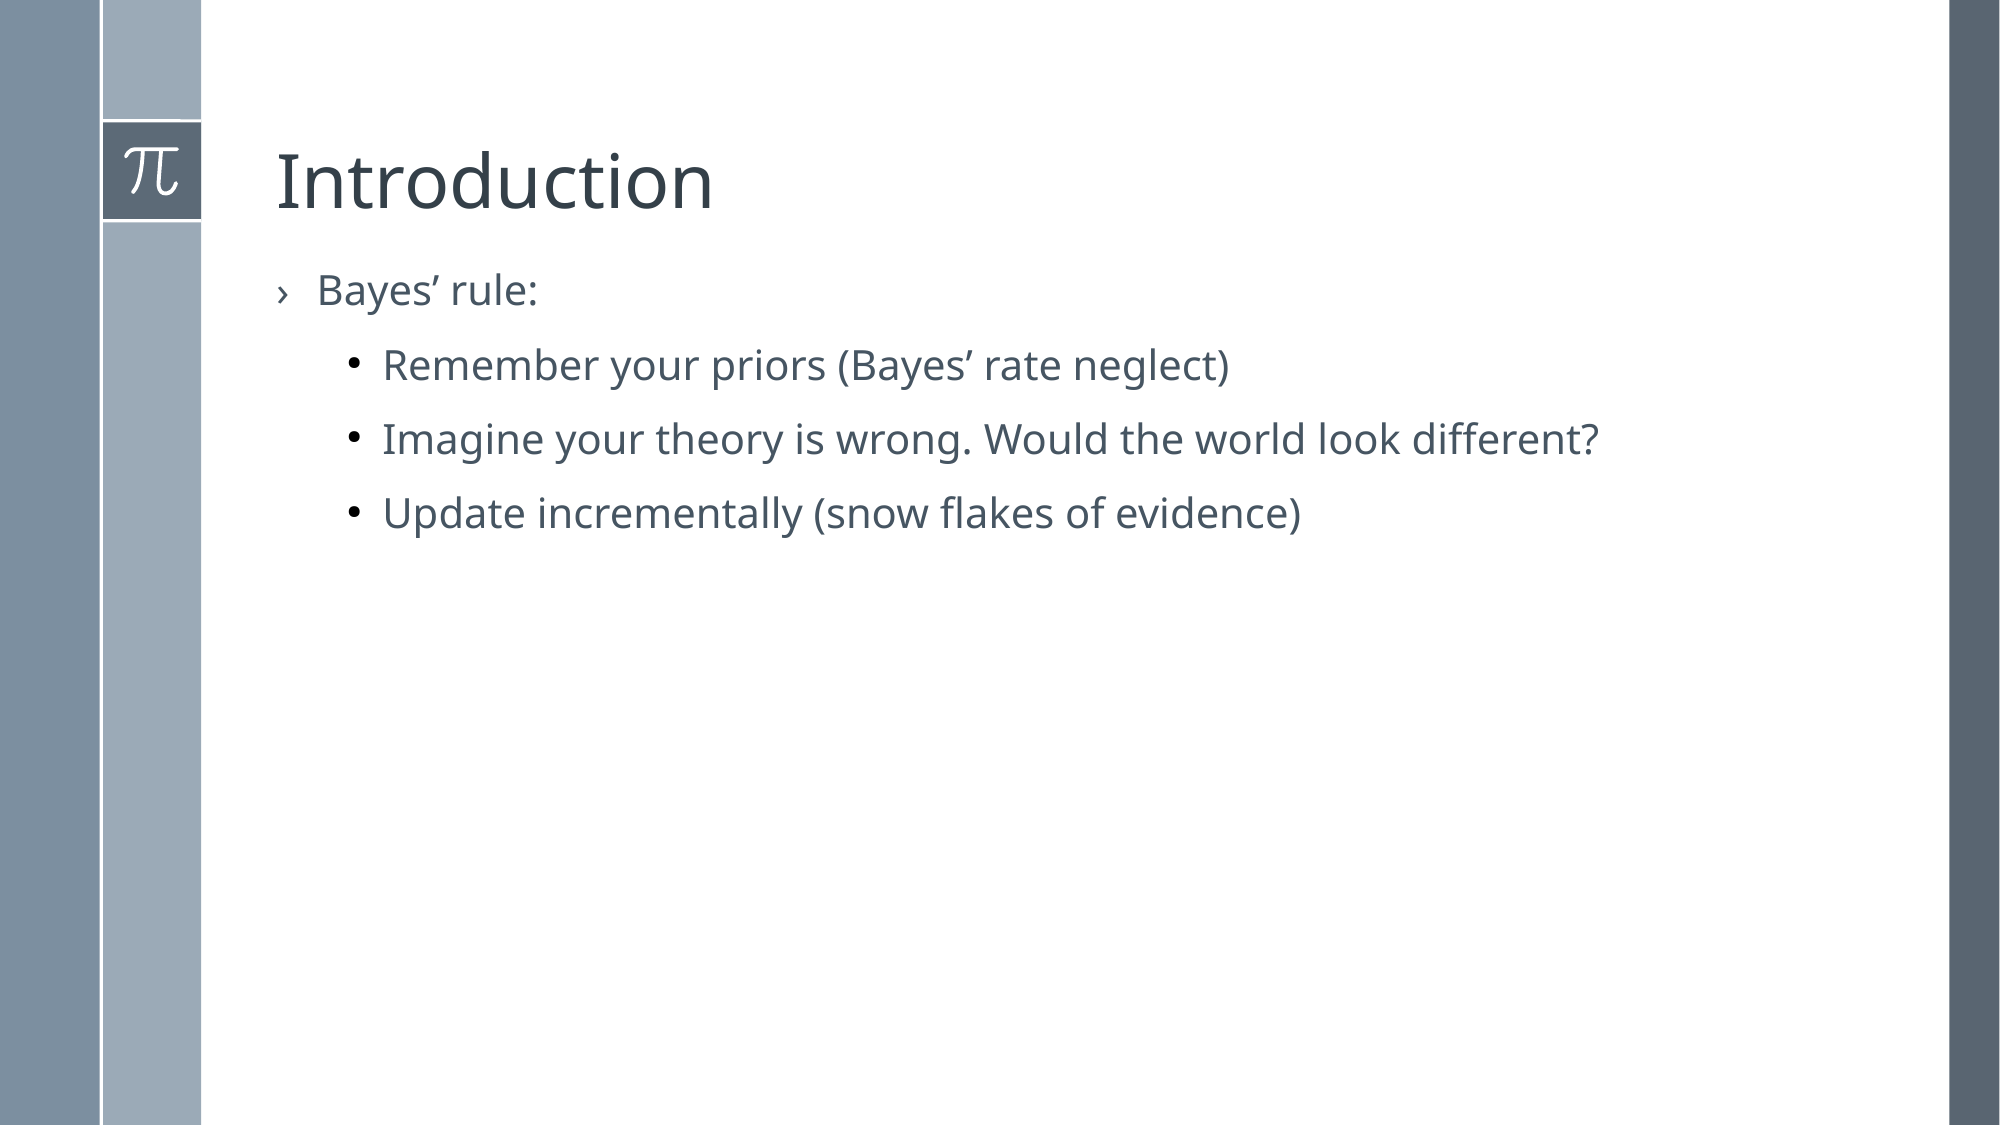

Introduction
Bayes’ rule:
Remember your priors (Bayes’ rate neglect)
Imagine your theory is wrong. Would the world look different?
Update incrementally (snow flakes of evidence)